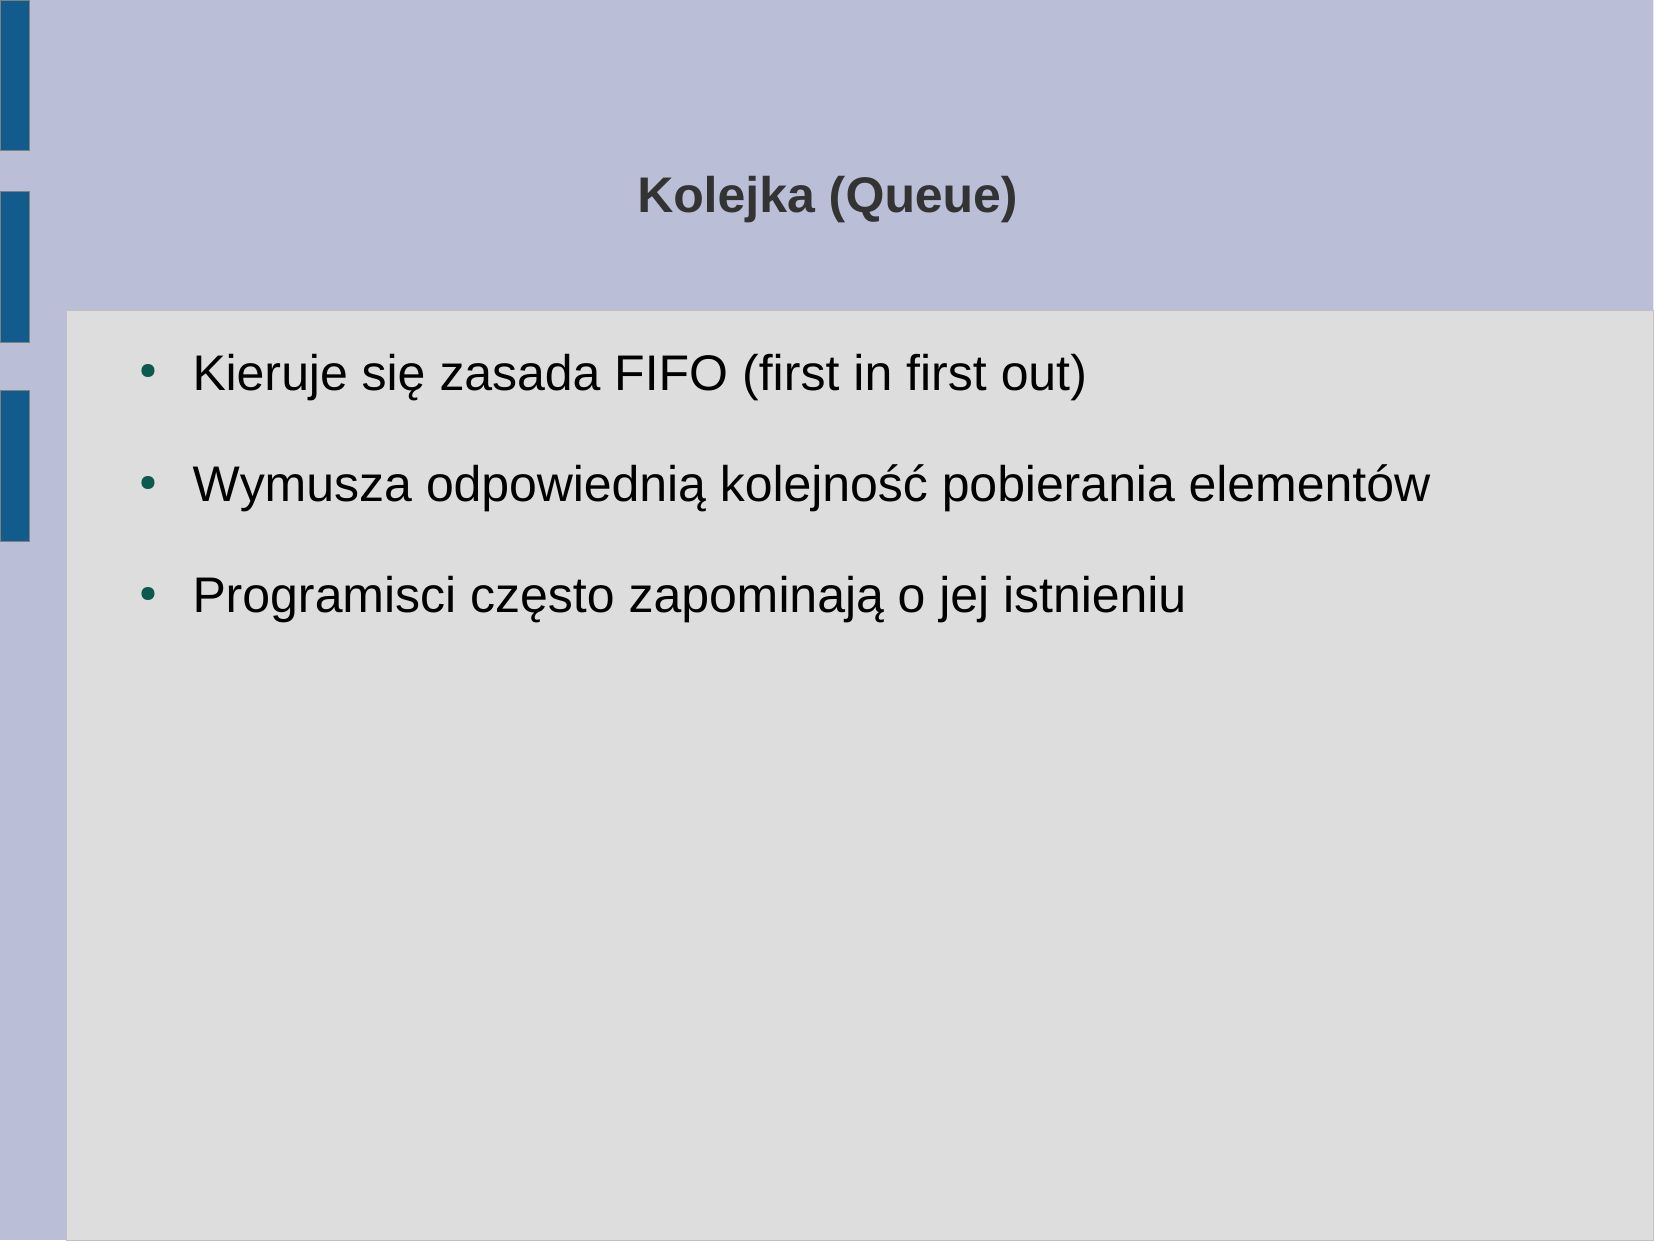

# Kolejka (Queue)
Kieruje się zasada FIFO (first in first out)
Wymusza odpowiednią kolejność pobierania elementów
Programisci często zapominają o jej istnieniu